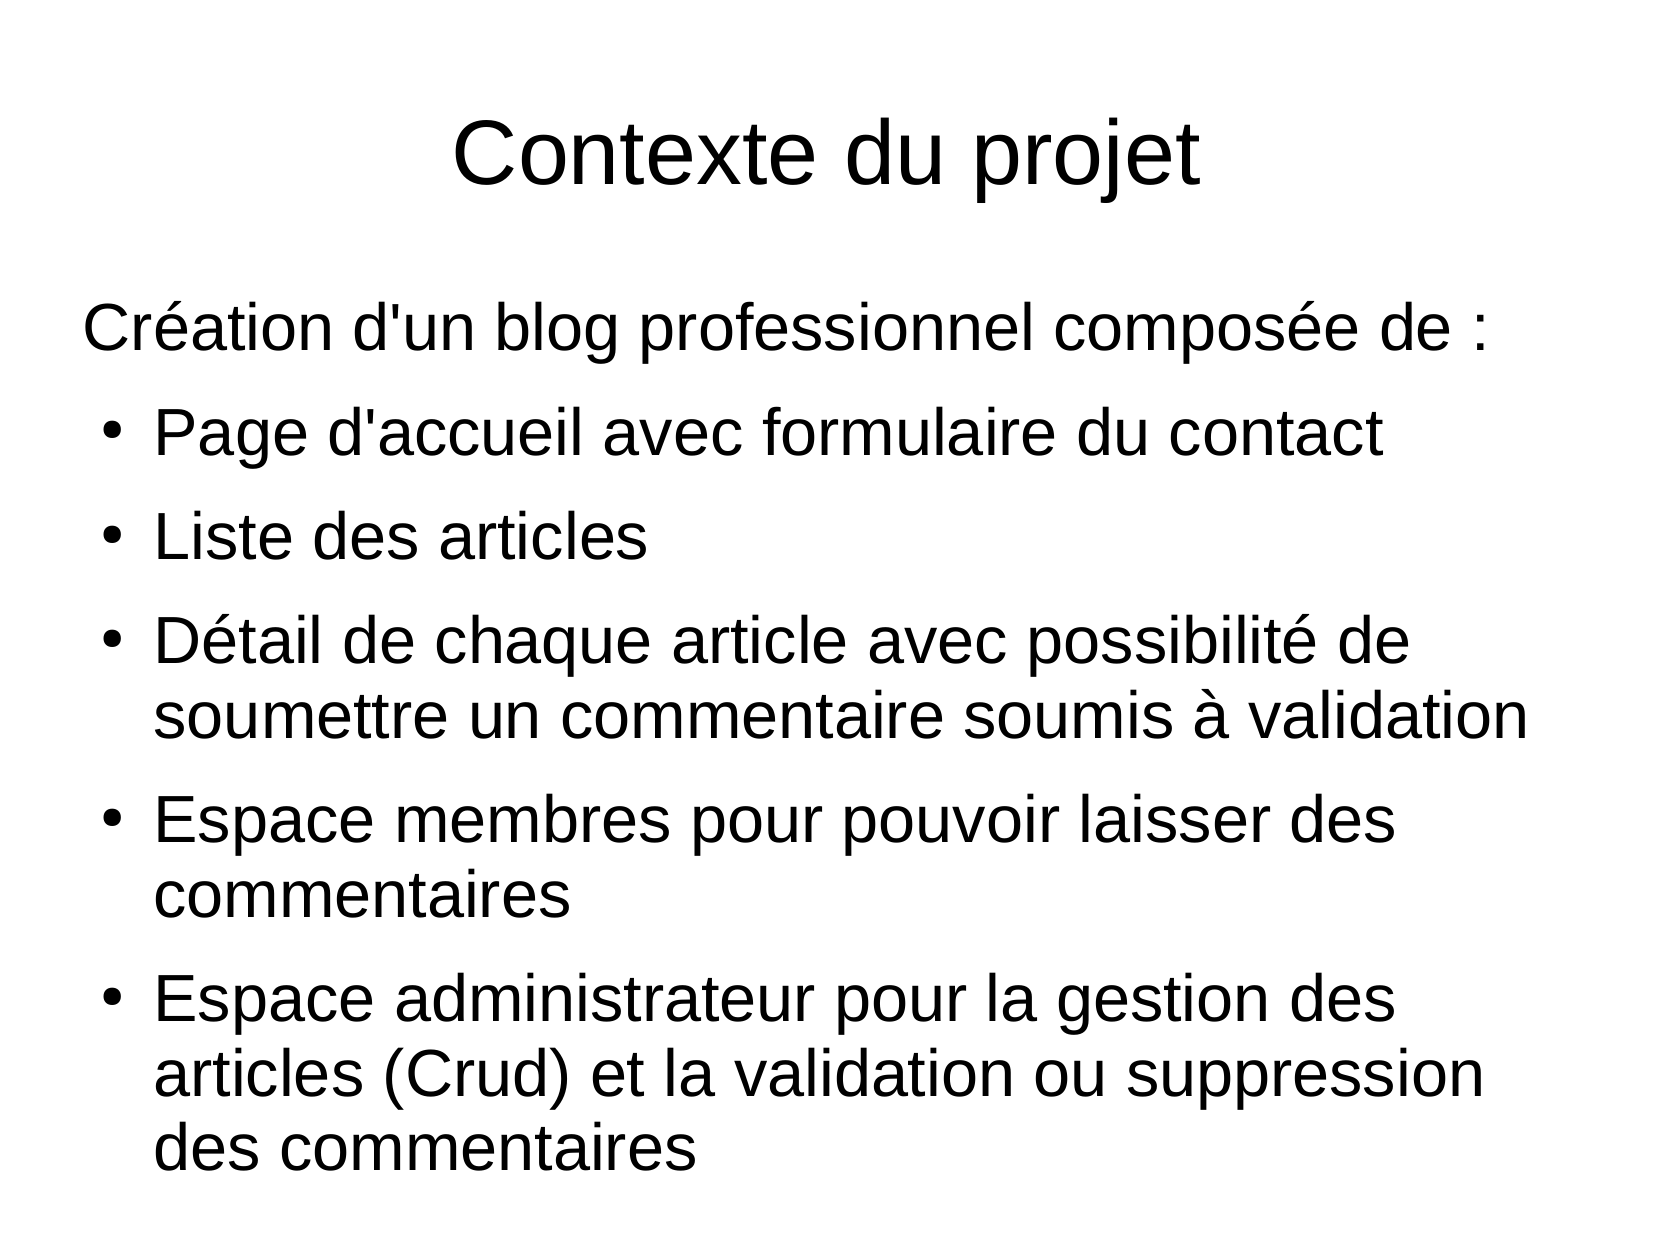

# Contexte du projet
Création d'un blog professionnel composée de :
Page d'accueil avec formulaire du contact
Liste des articles
Détail de chaque article avec possibilité de soumettre un commentaire soumis à validation
Espace membres pour pouvoir laisser des commentaires
Espace administrateur pour la gestion des articles (Crud) et la validation ou suppression des commentaires